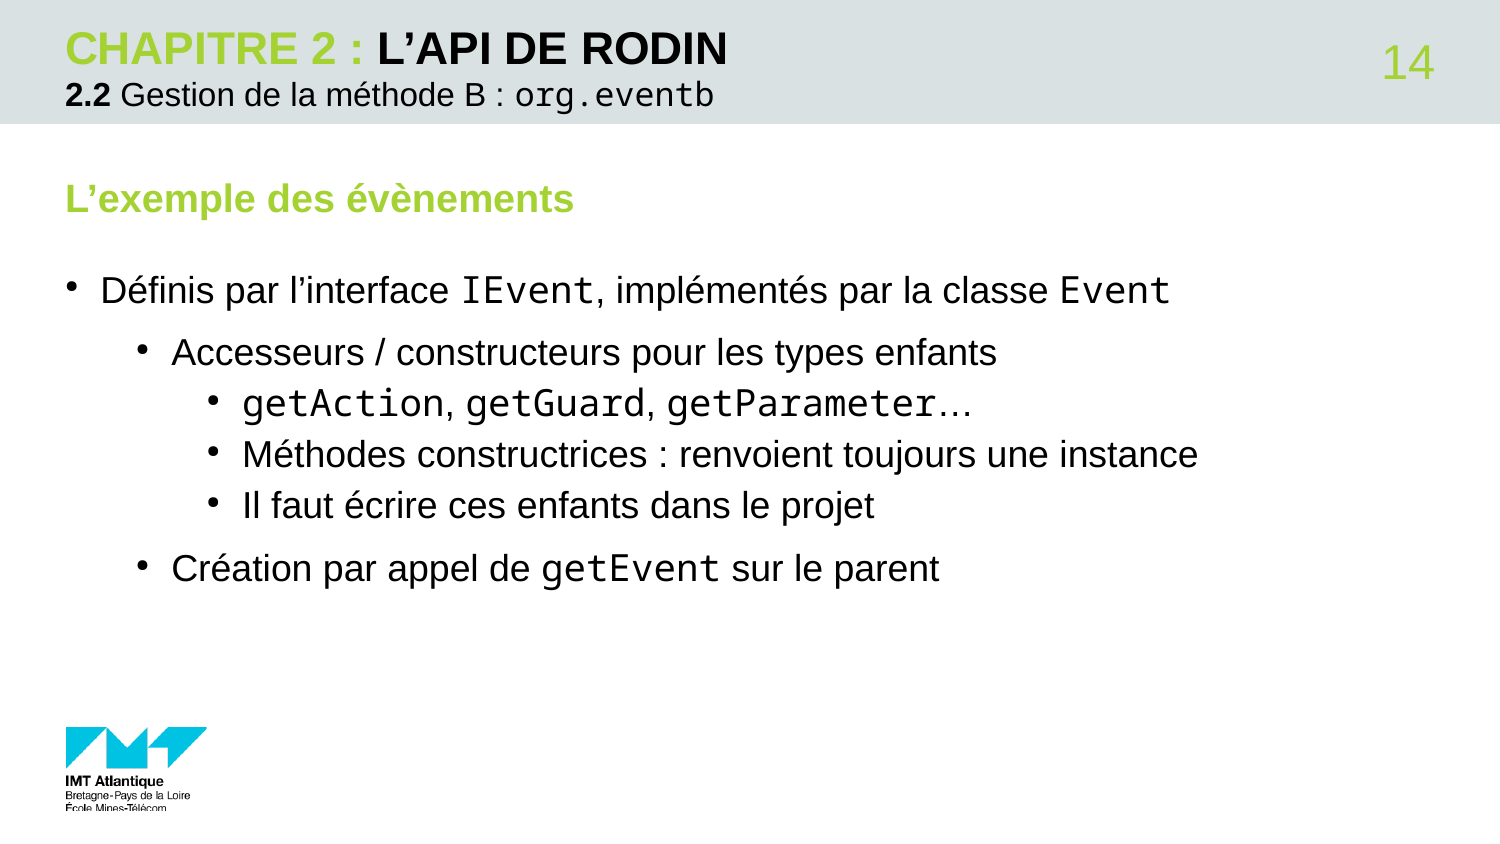

# CHAPITRE 2 : L’API de Rodin
2.2 Gestion de la méthode B : org.eventb
L’exemple des évènements
Définis par l’interface IEvent, implémentés par la classe Event
Accesseurs / constructeurs pour les types enfants
getAction, getGuard, getParameter…
Méthodes constructrices : renvoient toujours une instance
Il faut écrire ces enfants dans le projet
Création par appel de getEvent sur le parent